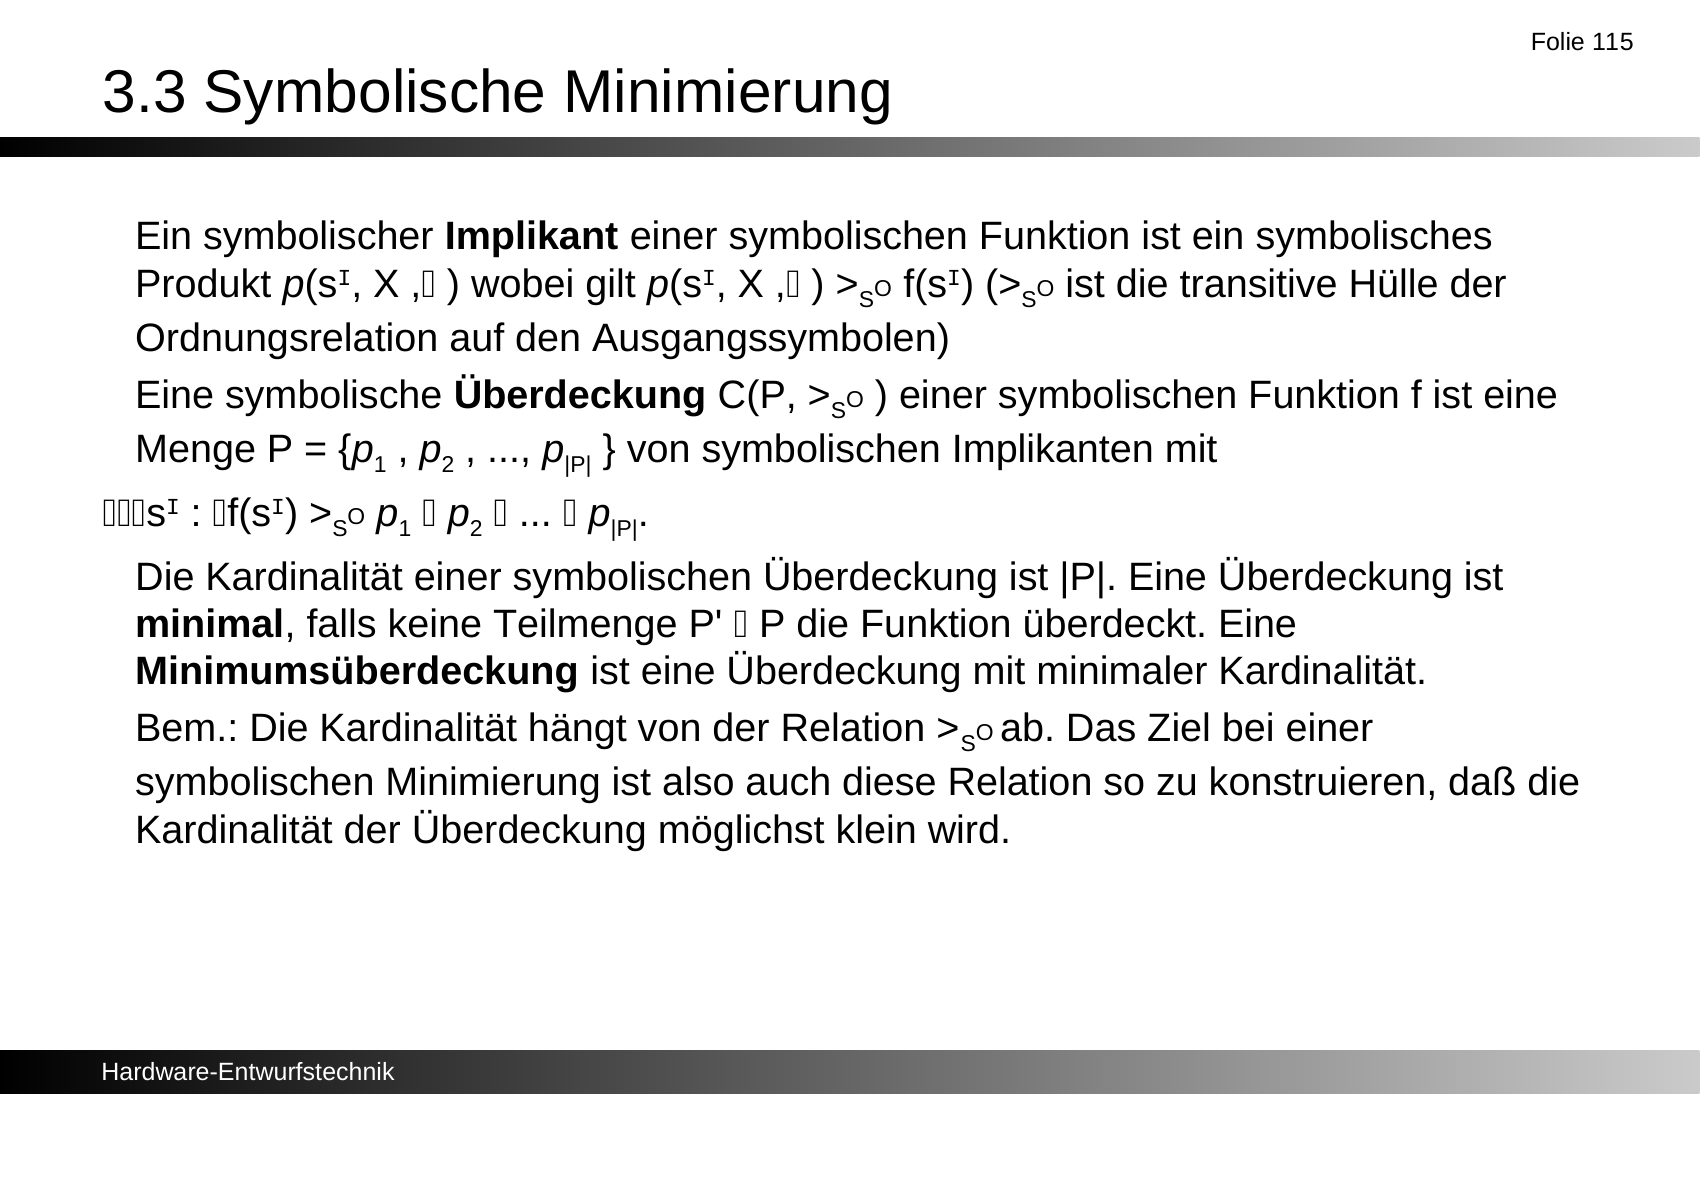

# 3.3 Symbolische Minimierung
	Ein symbolischer Implikant einer symbolischen Funktion ist ein symbolisches Produkt p(sI, X , ) wobei gilt p(sI, X , ) >SO f(sI) (>SO ist die transitive Hülle der Ordnungsrelation auf den Ausgangssymbolen)
	Eine symbolische Überdeckung C(P, >SO ) einer symbolischen Funktion f ist eine Menge P = {p1 , p2 , ..., p|P| } von symbolischen Implikanten mit
sI : f(sI) >SO p1  p2  ...  p|P|.
	Die Kardinalität einer symbolischen Überdeckung ist |P|. Eine Überdeckung ist minimal, falls keine Teilmenge P'  P die Funktion überdeckt. Eine Minimumsüberdeckung ist eine Überdeckung mit minimaler Kardinalität.
	Bem.: Die Kardinalität hängt von der Relation >SO ab. Das Ziel bei einer symbolischen Minimierung ist also auch diese Relation so zu konstruieren, daß die Kardinalität der Überdeckung möglichst klein wird.